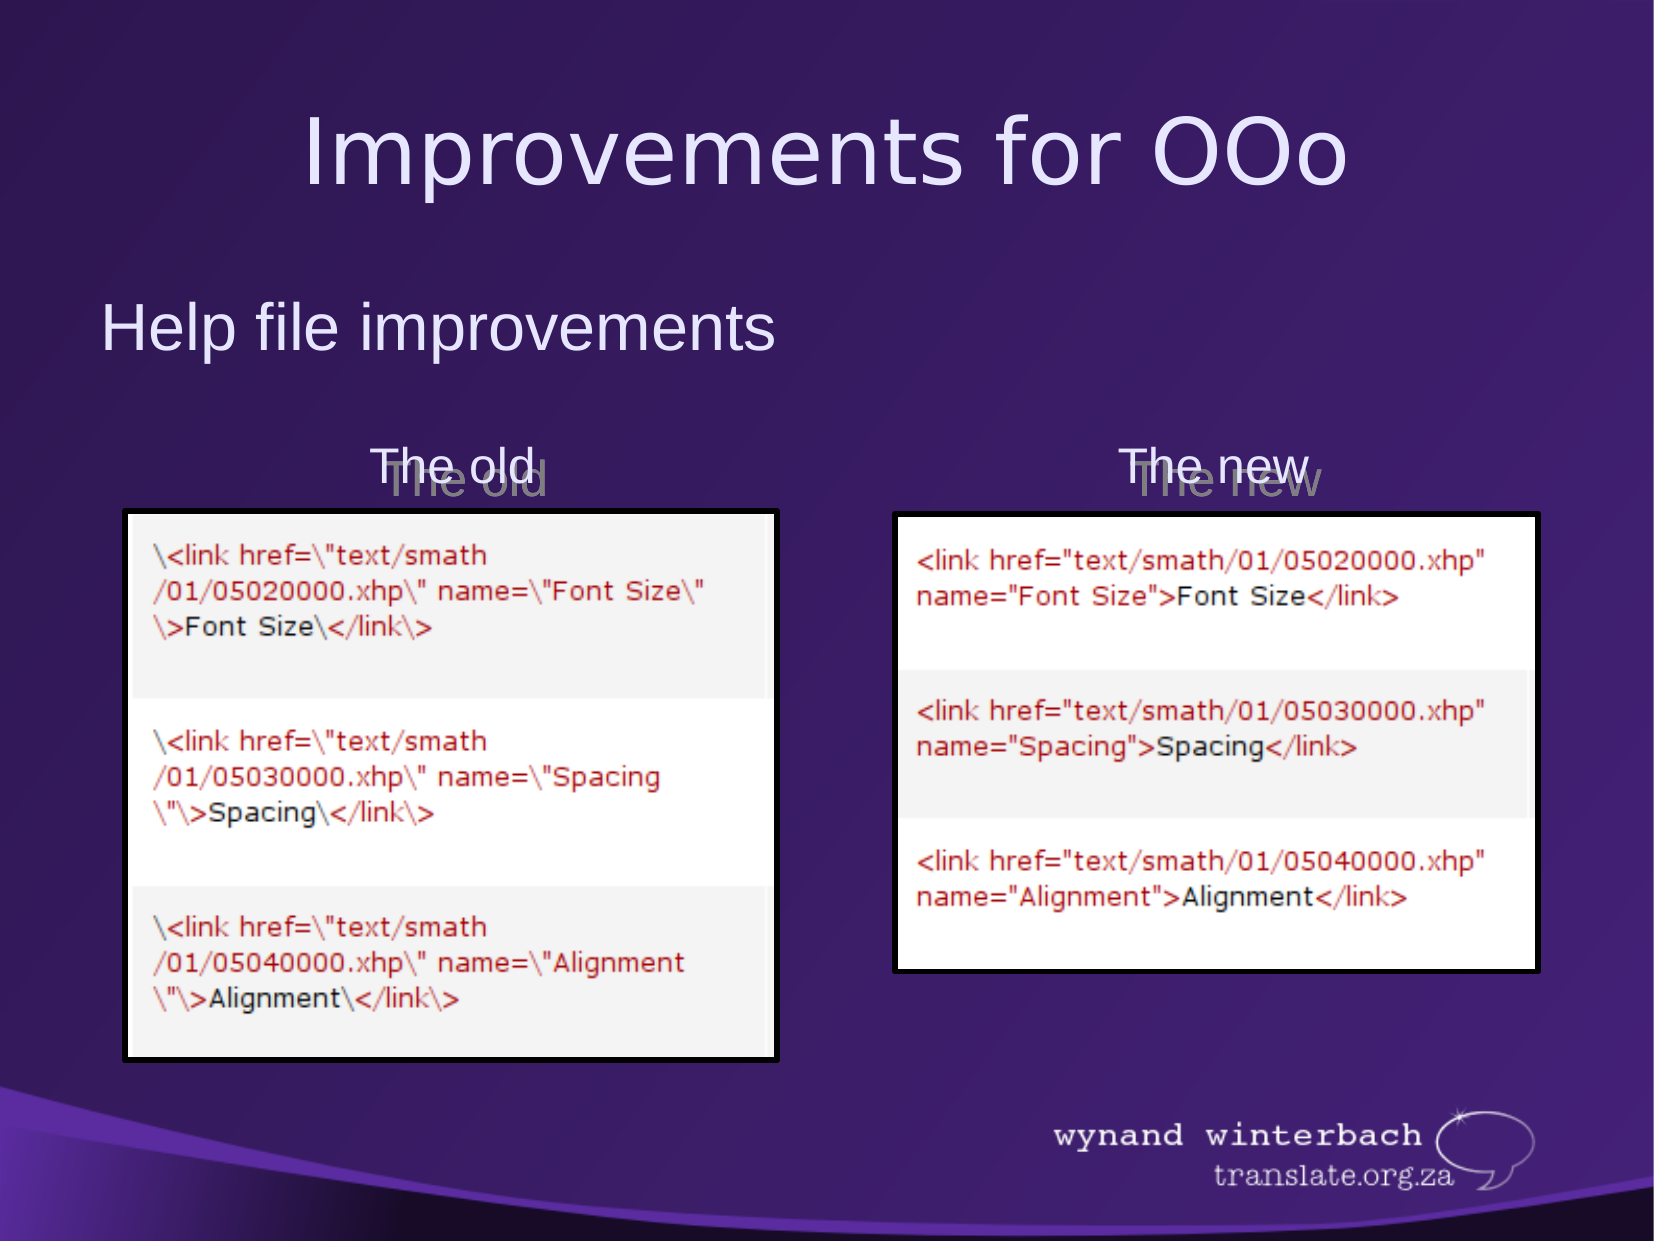

# Improvements for OOo
Help file improvements
The old
The new